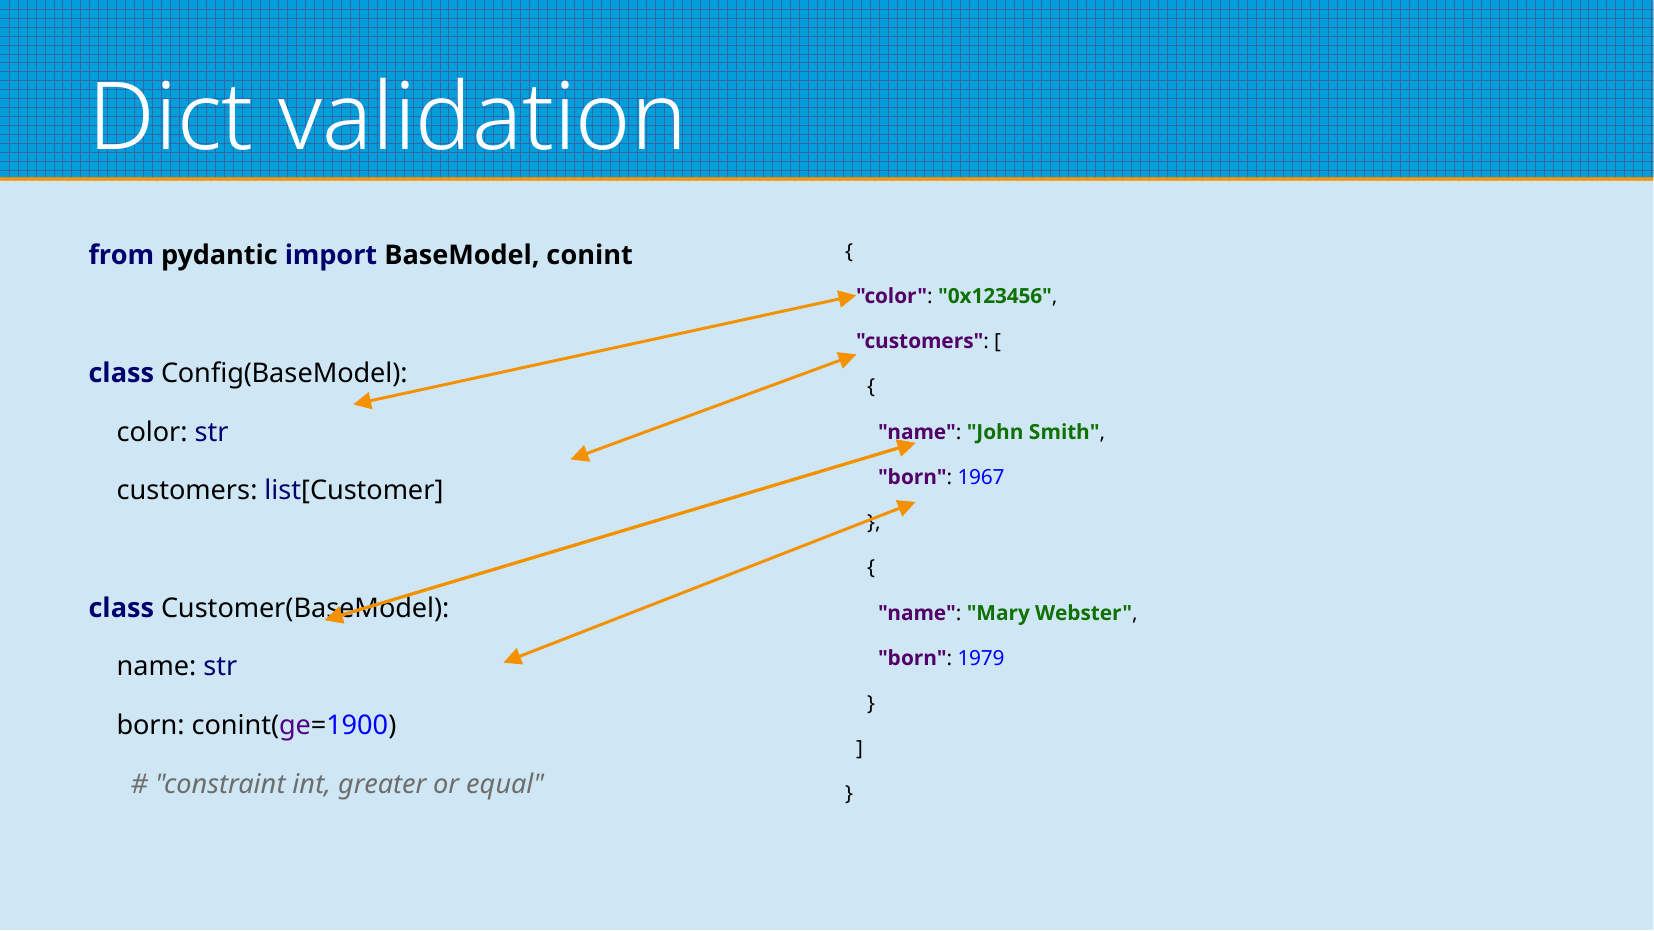

# Dict validation
from pydantic import BaseModel, conint
class Config(BaseModel):
 color: str
 customers: list[Customer]
class Customer(BaseModel):
 name: str
 born: conint(ge=1900)
 # "constraint int, greater or equal"
{
 "color": "0x123456",
 "customers": [
 {
 "name": "John Smith",
 "born": 1967
 },
 {
 "name": "Mary Webster",
 "born": 1979
 }
 ]
}